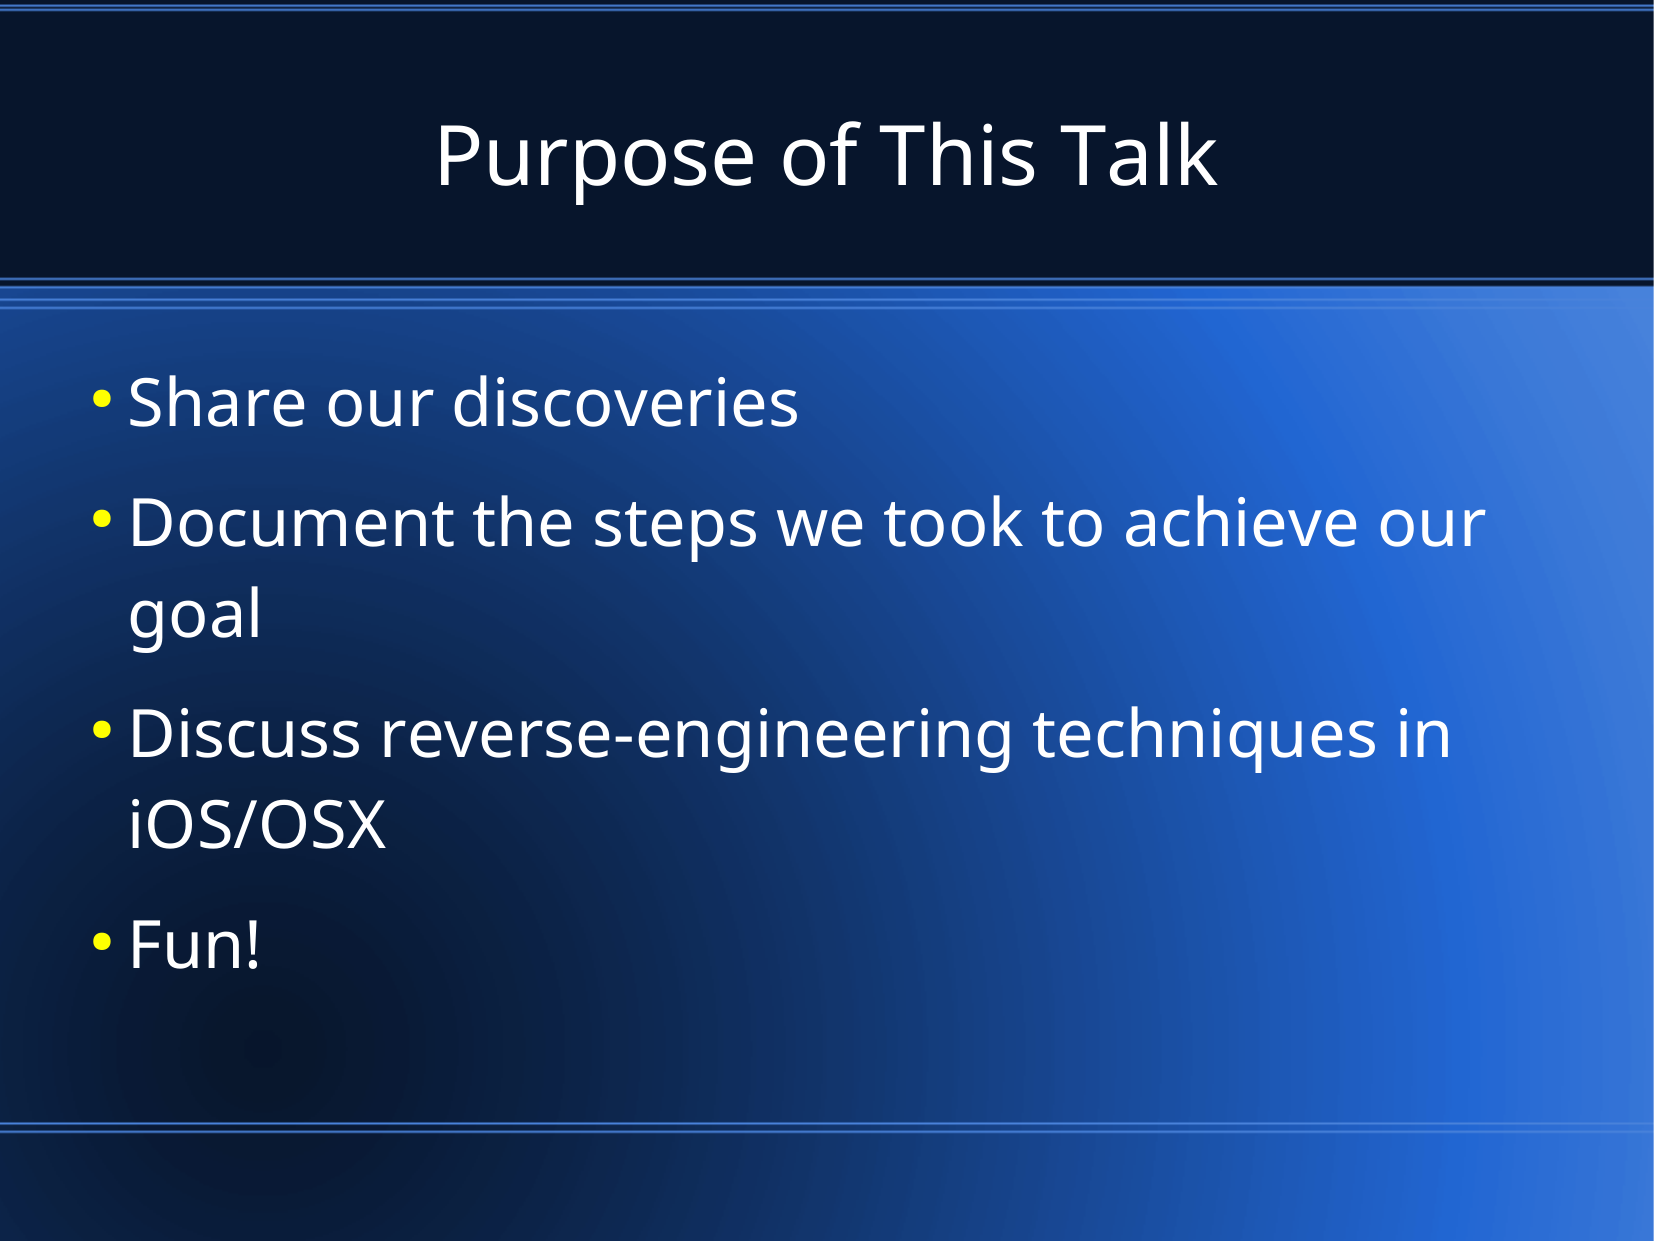

# Purpose of This Talk
Share our discoveries
Document the steps we took to achieve our goal
Discuss reverse-engineering techniques in iOS/OSX
Fun!